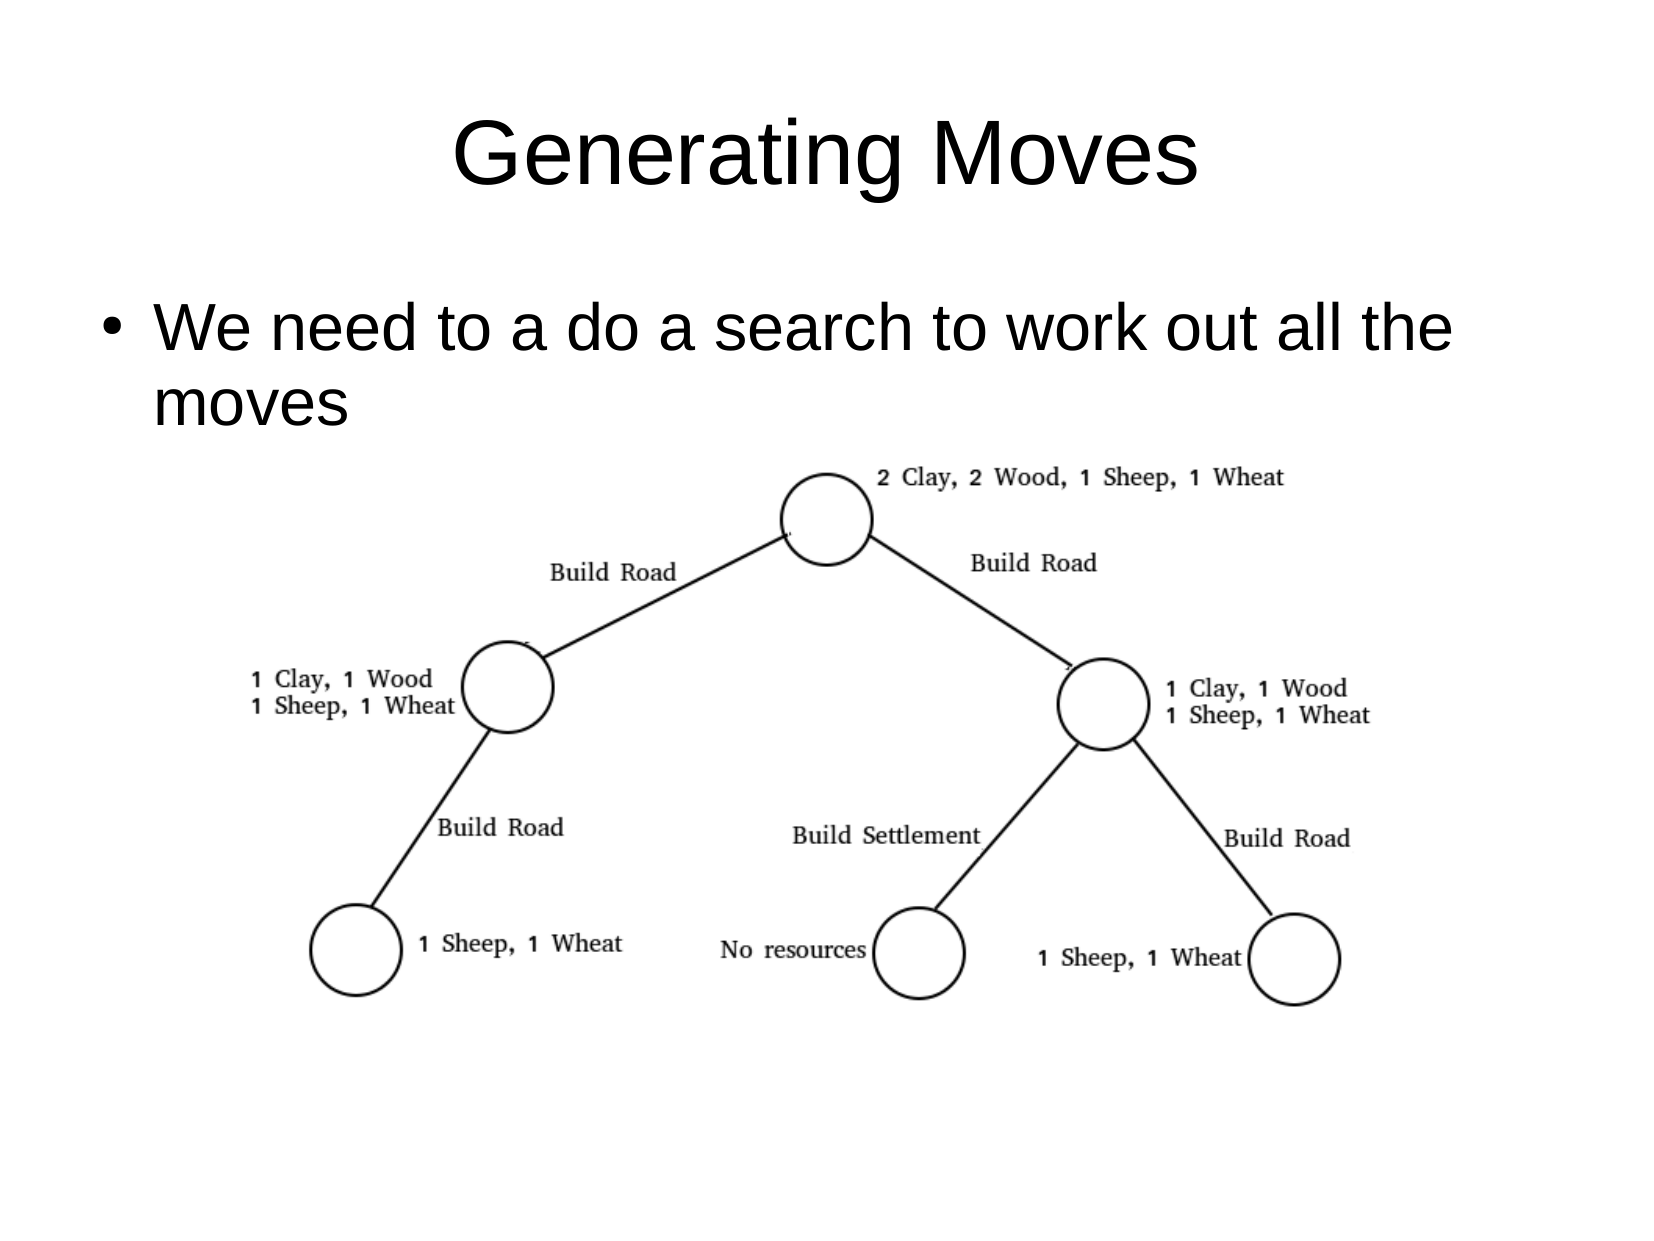

# Generating Moves
We need to a do a search to work out all the moves